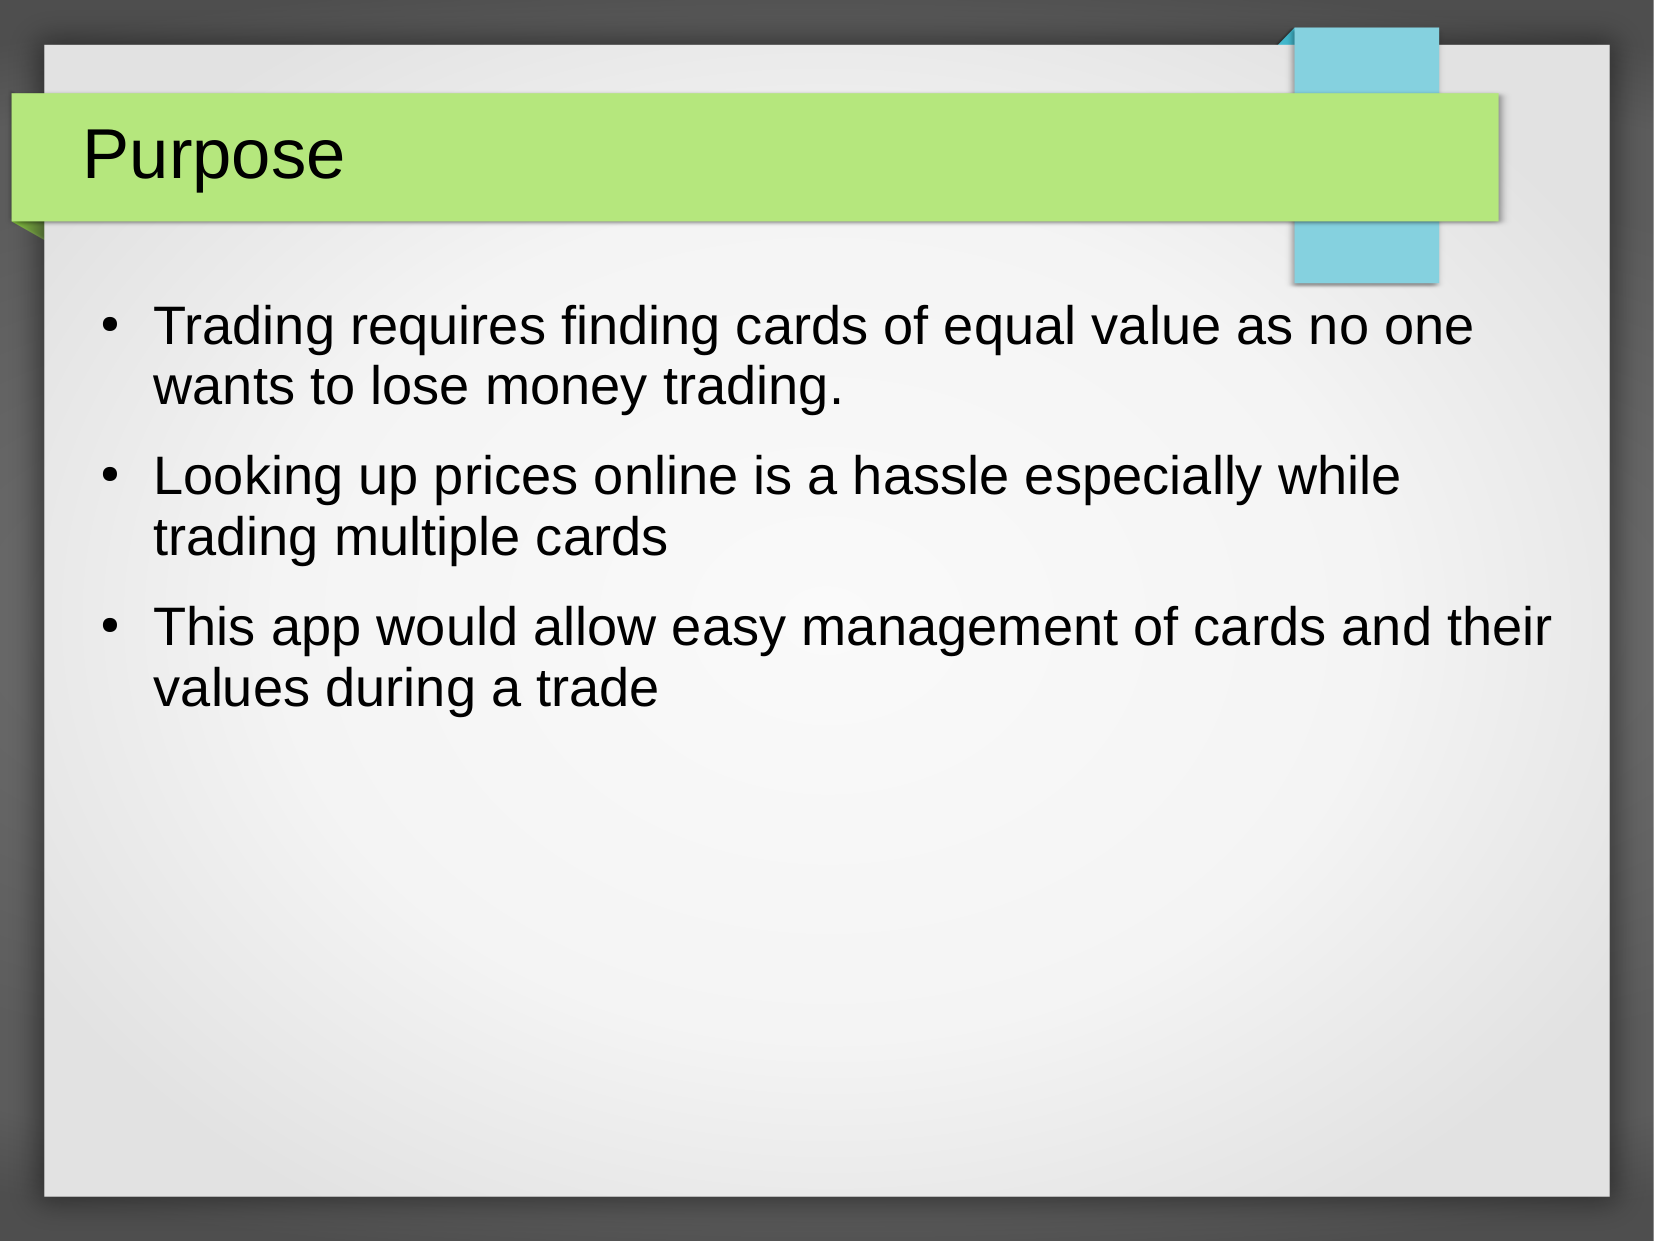

# Purpose
Trading requires finding cards of equal value as no one wants to lose money trading.
Looking up prices online is a hassle especially while trading multiple cards
This app would allow easy management of cards and their values during a trade